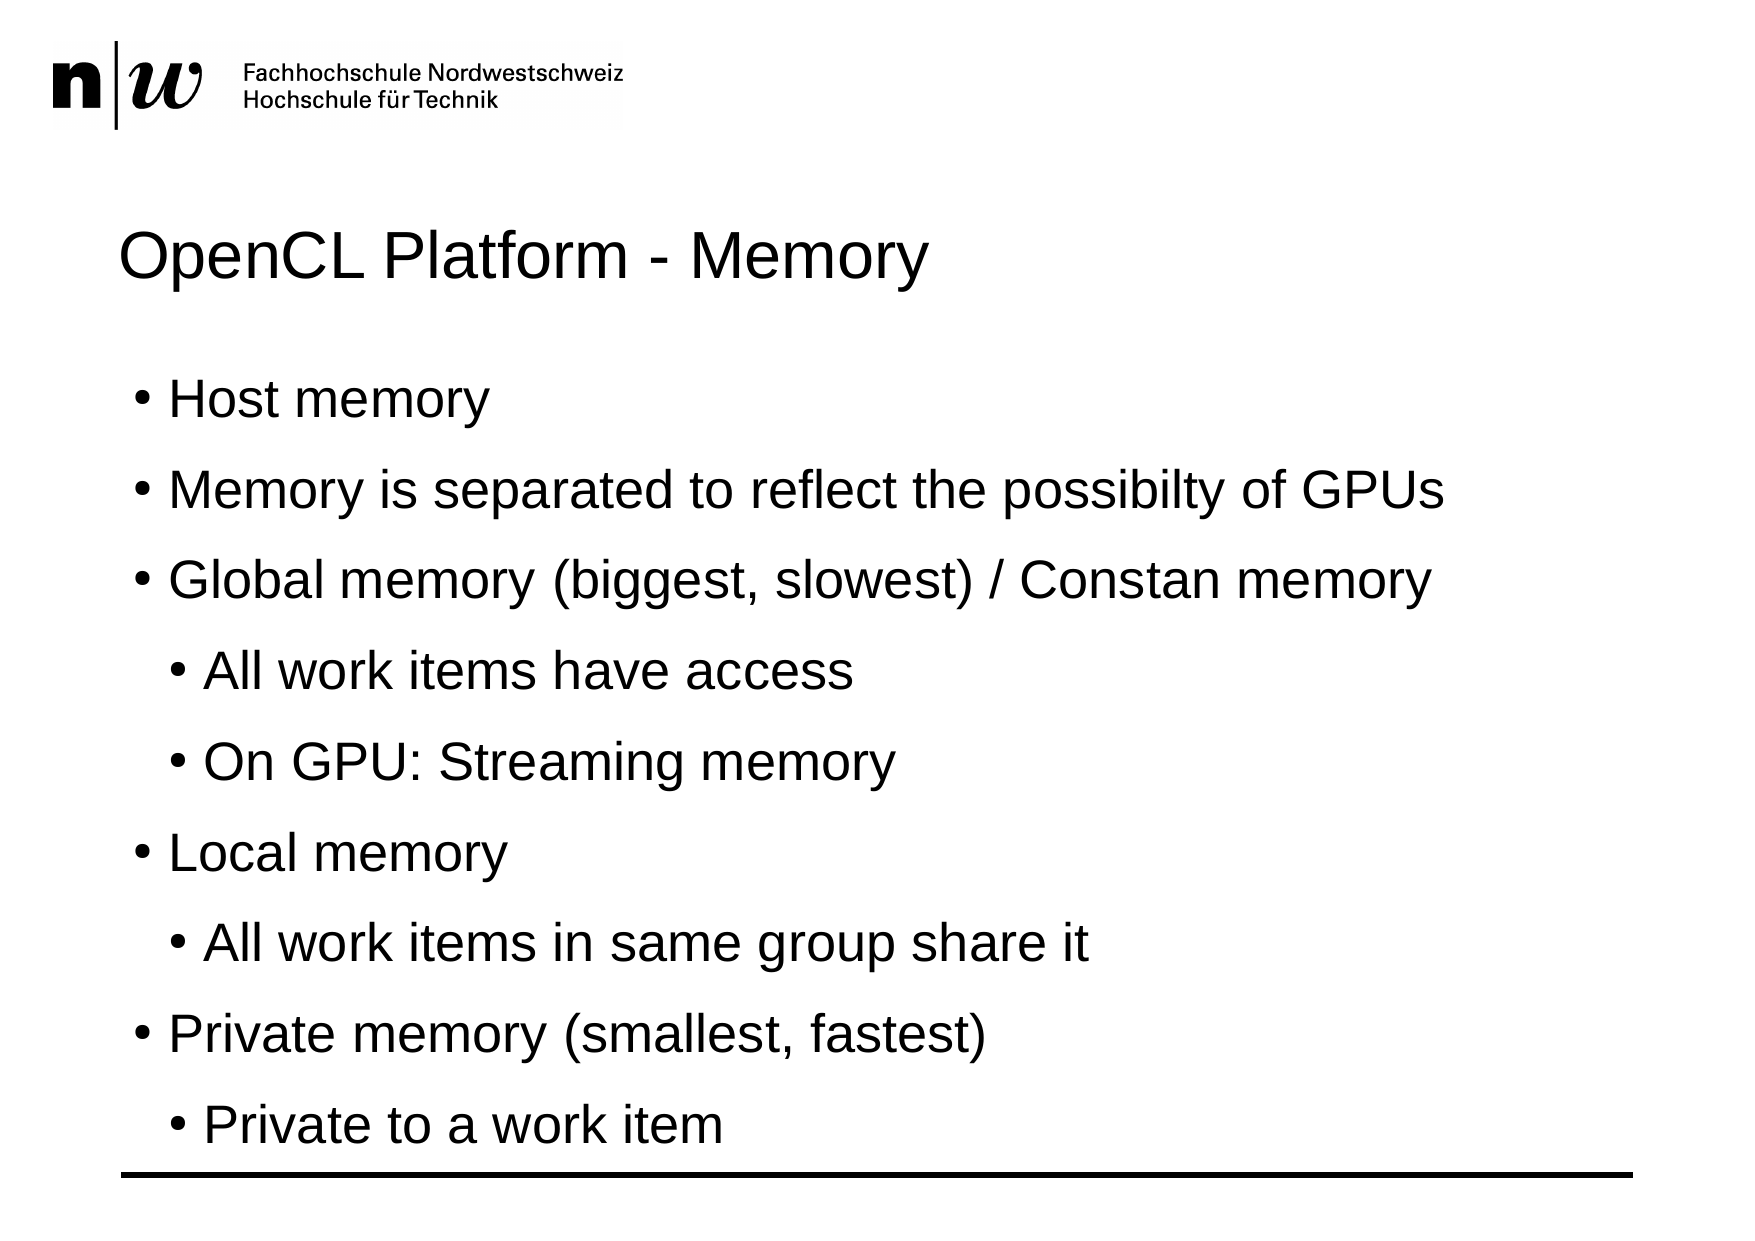

OpenCL Platform - Memory
Host memory
Memory is separated to reflect the possibilty of GPUs
Global memory	 (biggest, slowest) / Constan memory
All work items have access
On GPU: Streaming memory
Local memory
All work items in same group share it
Private memory (smallest, fastest)
Private to a work item